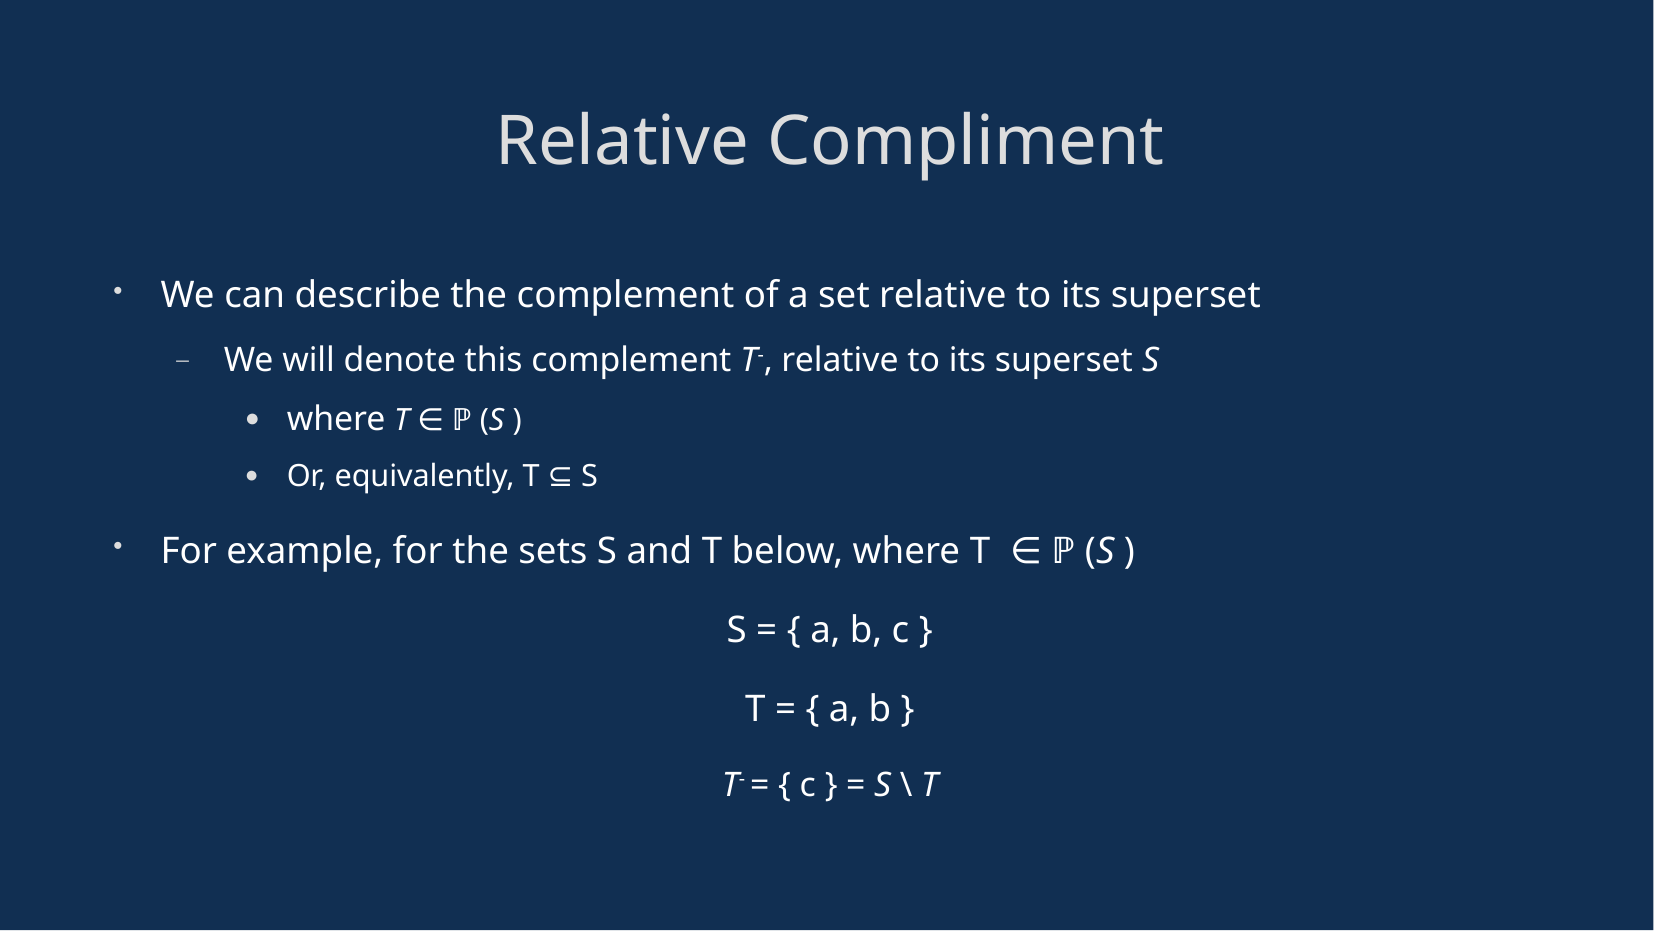

# Relative Compliment
We can describe the complement of a set relative to its superset
We will denote this complement T-, relative to its superset S
where T ∈ ℙ (S )
Or, equivalently, T ⊆ S
For example, for the sets S and T below, where T ∈ ℙ (S )
S = { a, b, c }
T = { a, b }
T- = { c } = S \ T